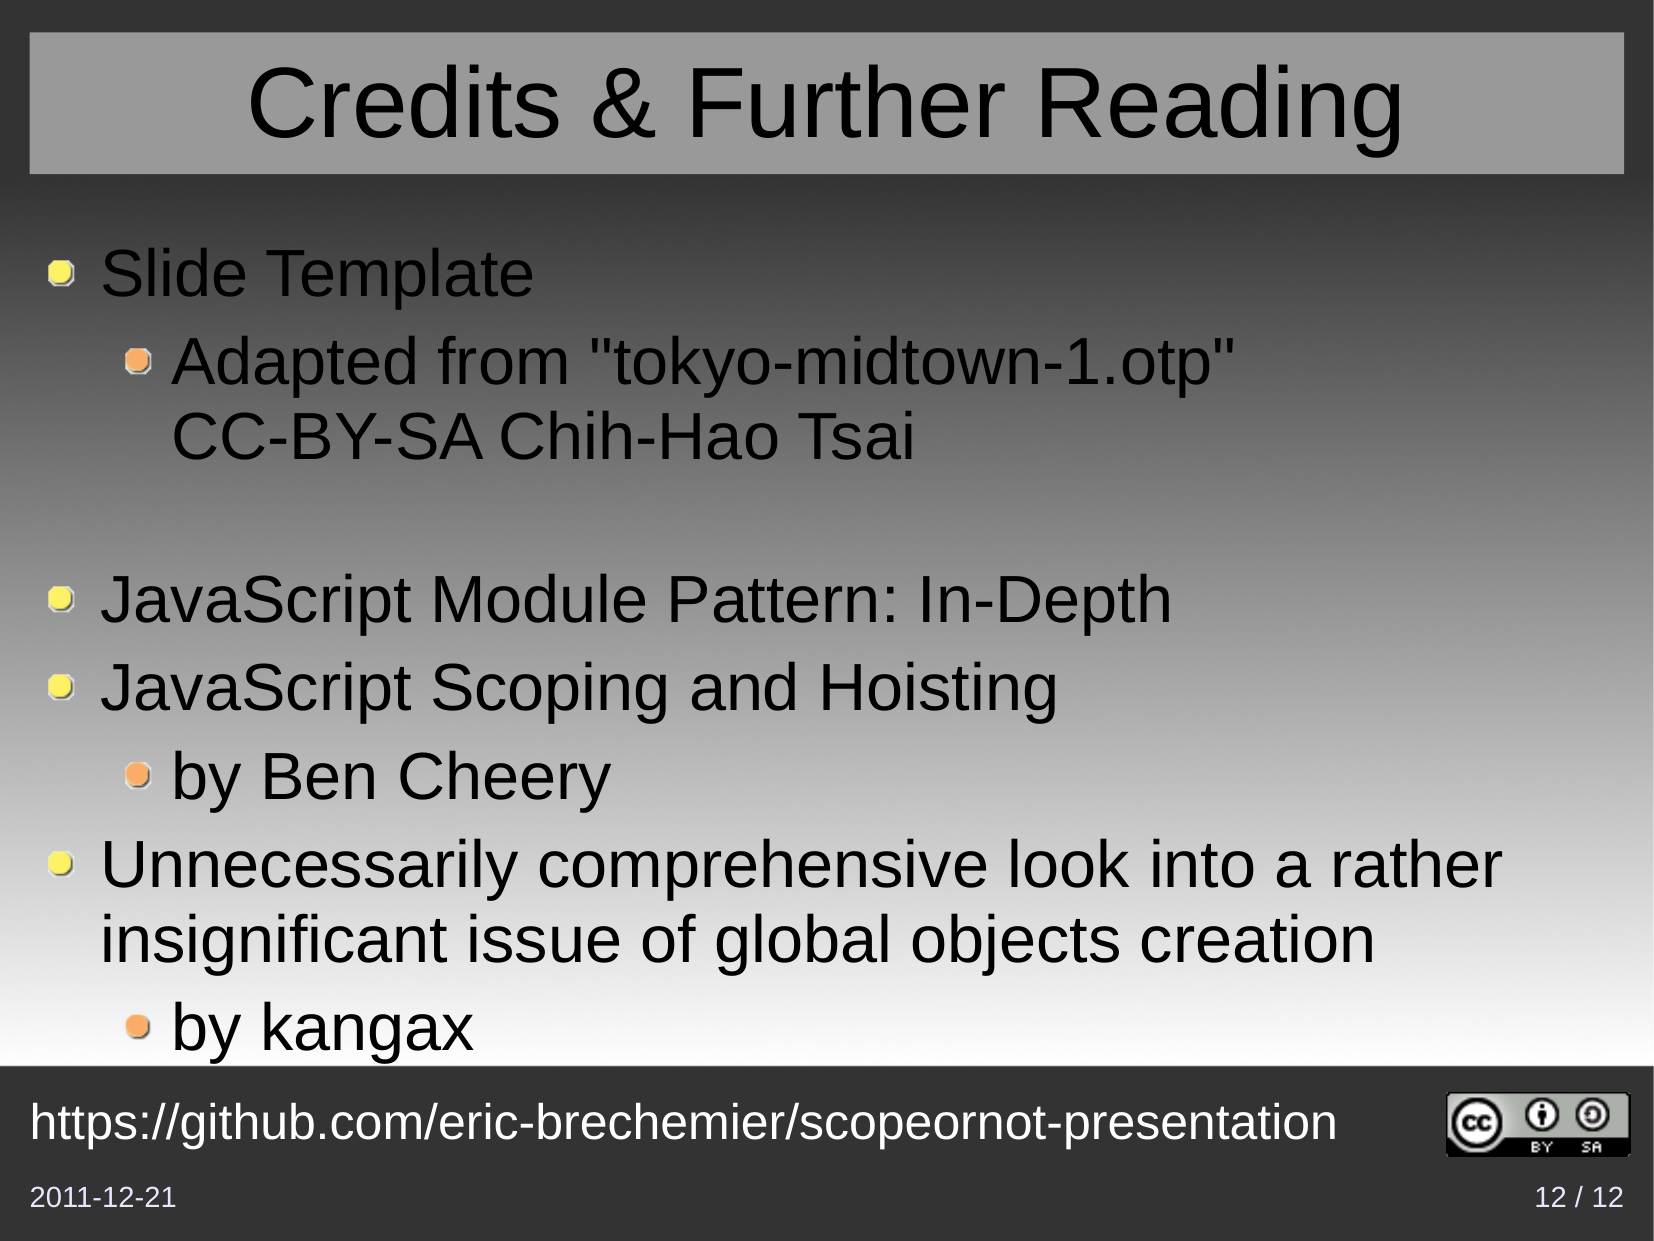

# Credits & Further Reading
Slide Template
Adapted from "tokyo-midtown-1.otp"
CC-BY-SA Chih-Hao Tsai
JavaScript Module Pattern: In-Depth
JavaScript Scoping and Hoisting
by Ben Cheery
Unnecessarily comprehensive look into a rather insignificant issue of global objects creation
by kangax
https://github.com/eric-brechemier/scopeornot-presentation
2011-12-21
12